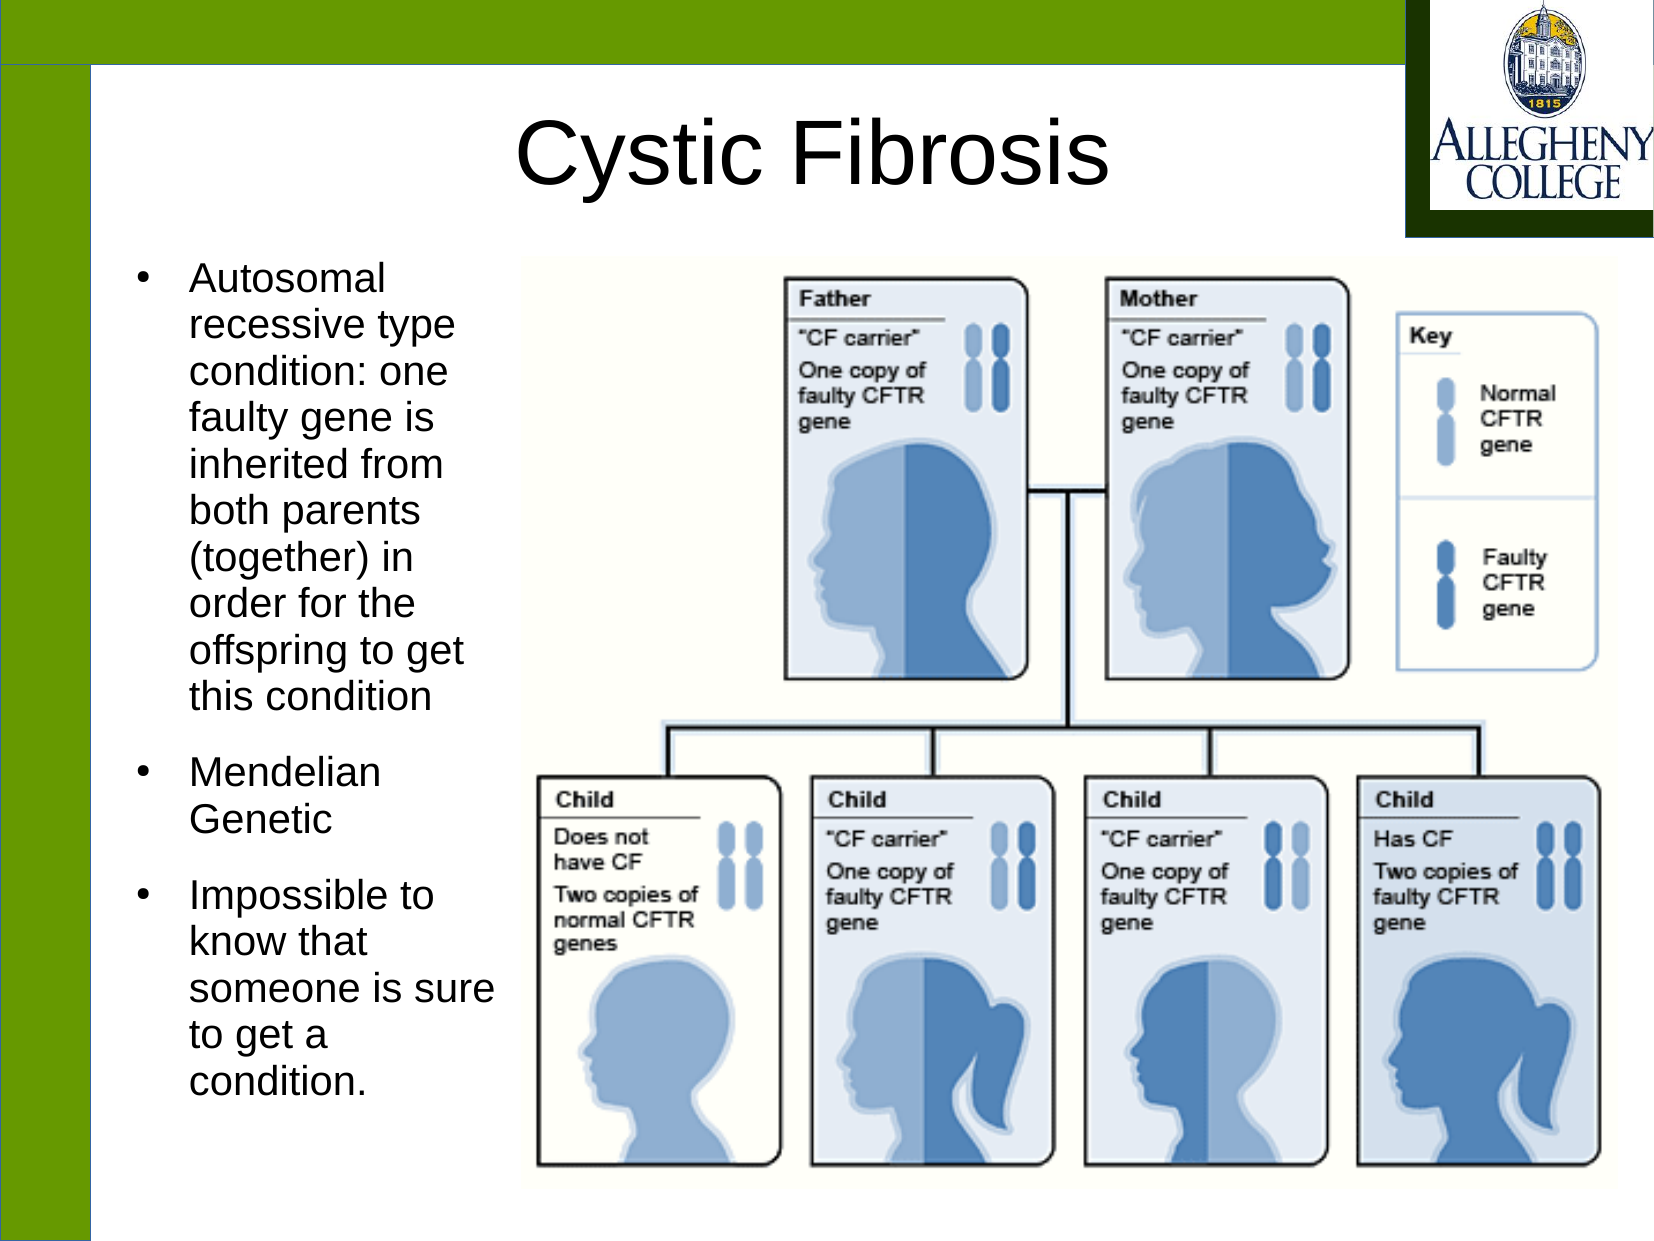

# Cystic Fibrosis
Autosomal recessive type condition: one faulty gene is inherited from both parents (together) in order for the offspring to get this condition
Mendelian Genetic
Impossible to know that someone is sure to get a condition.